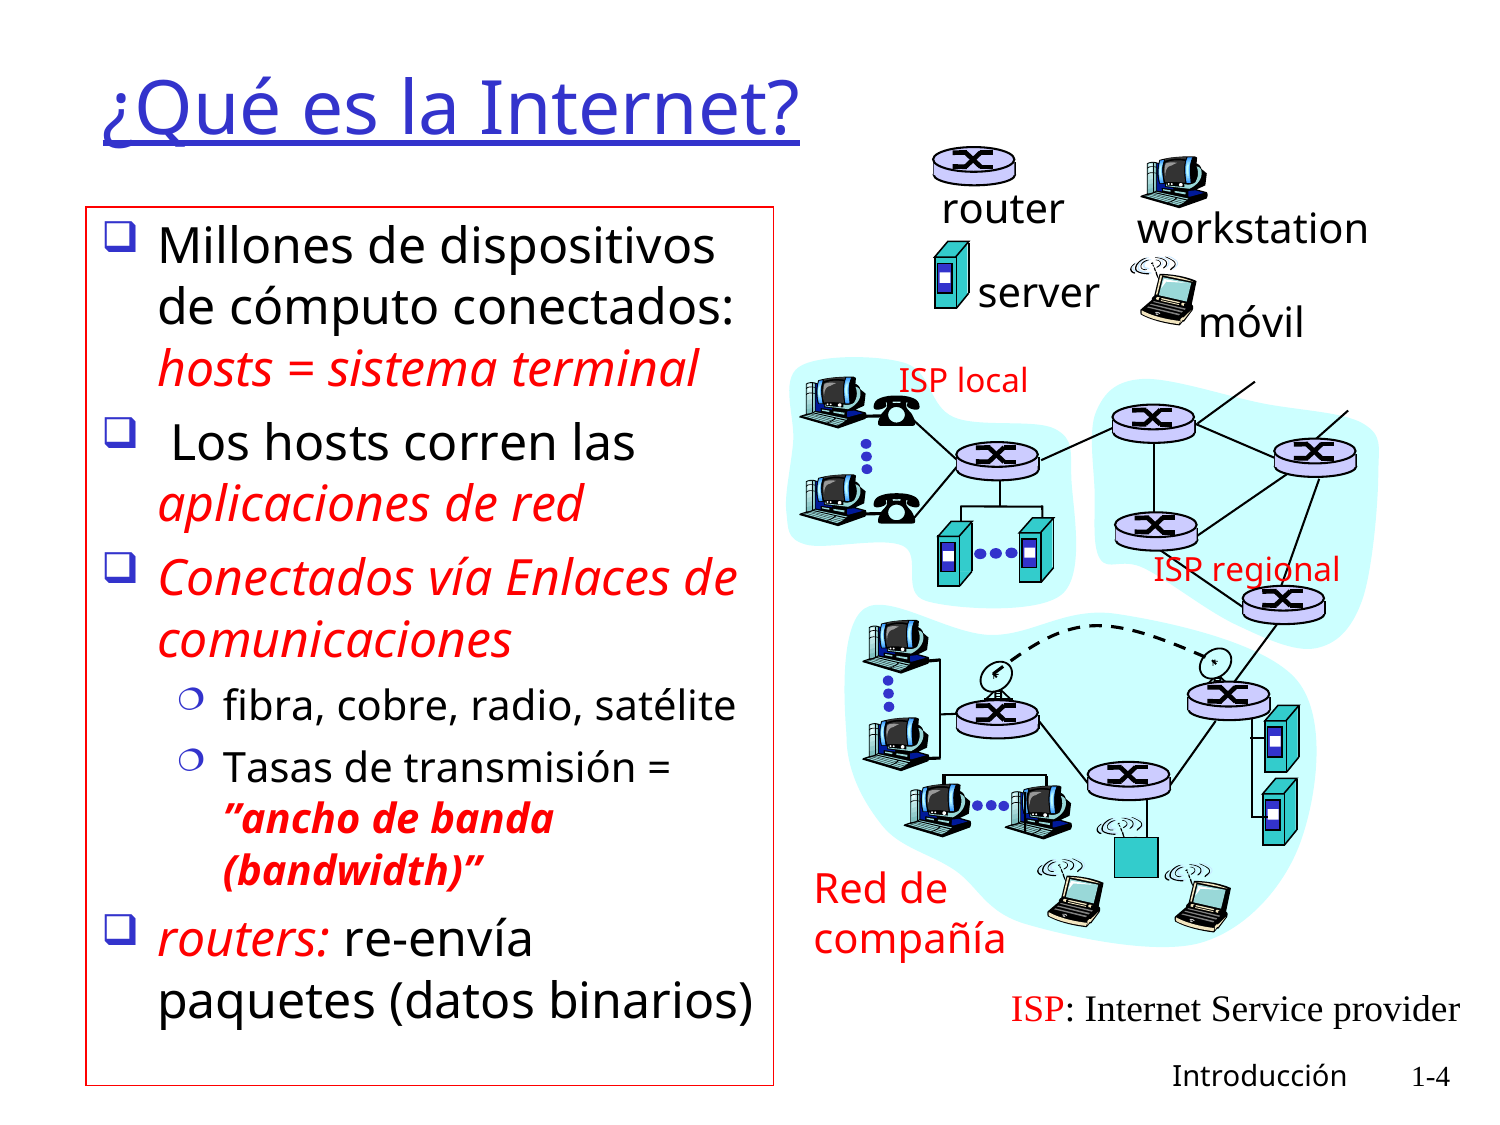

# ¿Qué es la Internet?
router
workstation
server
móvil
ISP local
ISP regional
Red de
compañía
Millones de dispositivos de cómputo conectados: hosts = sistema terminal
 Los hosts corren las aplicaciones de red
Conectados vía Enlaces de comunicaciones
fibra, cobre, radio, satélite
Tasas de transmisión = ”ancho de banda (bandwidth)”
routers: re-envía paquetes (datos binarios)
ISP: Internet Service provider
 Introducción